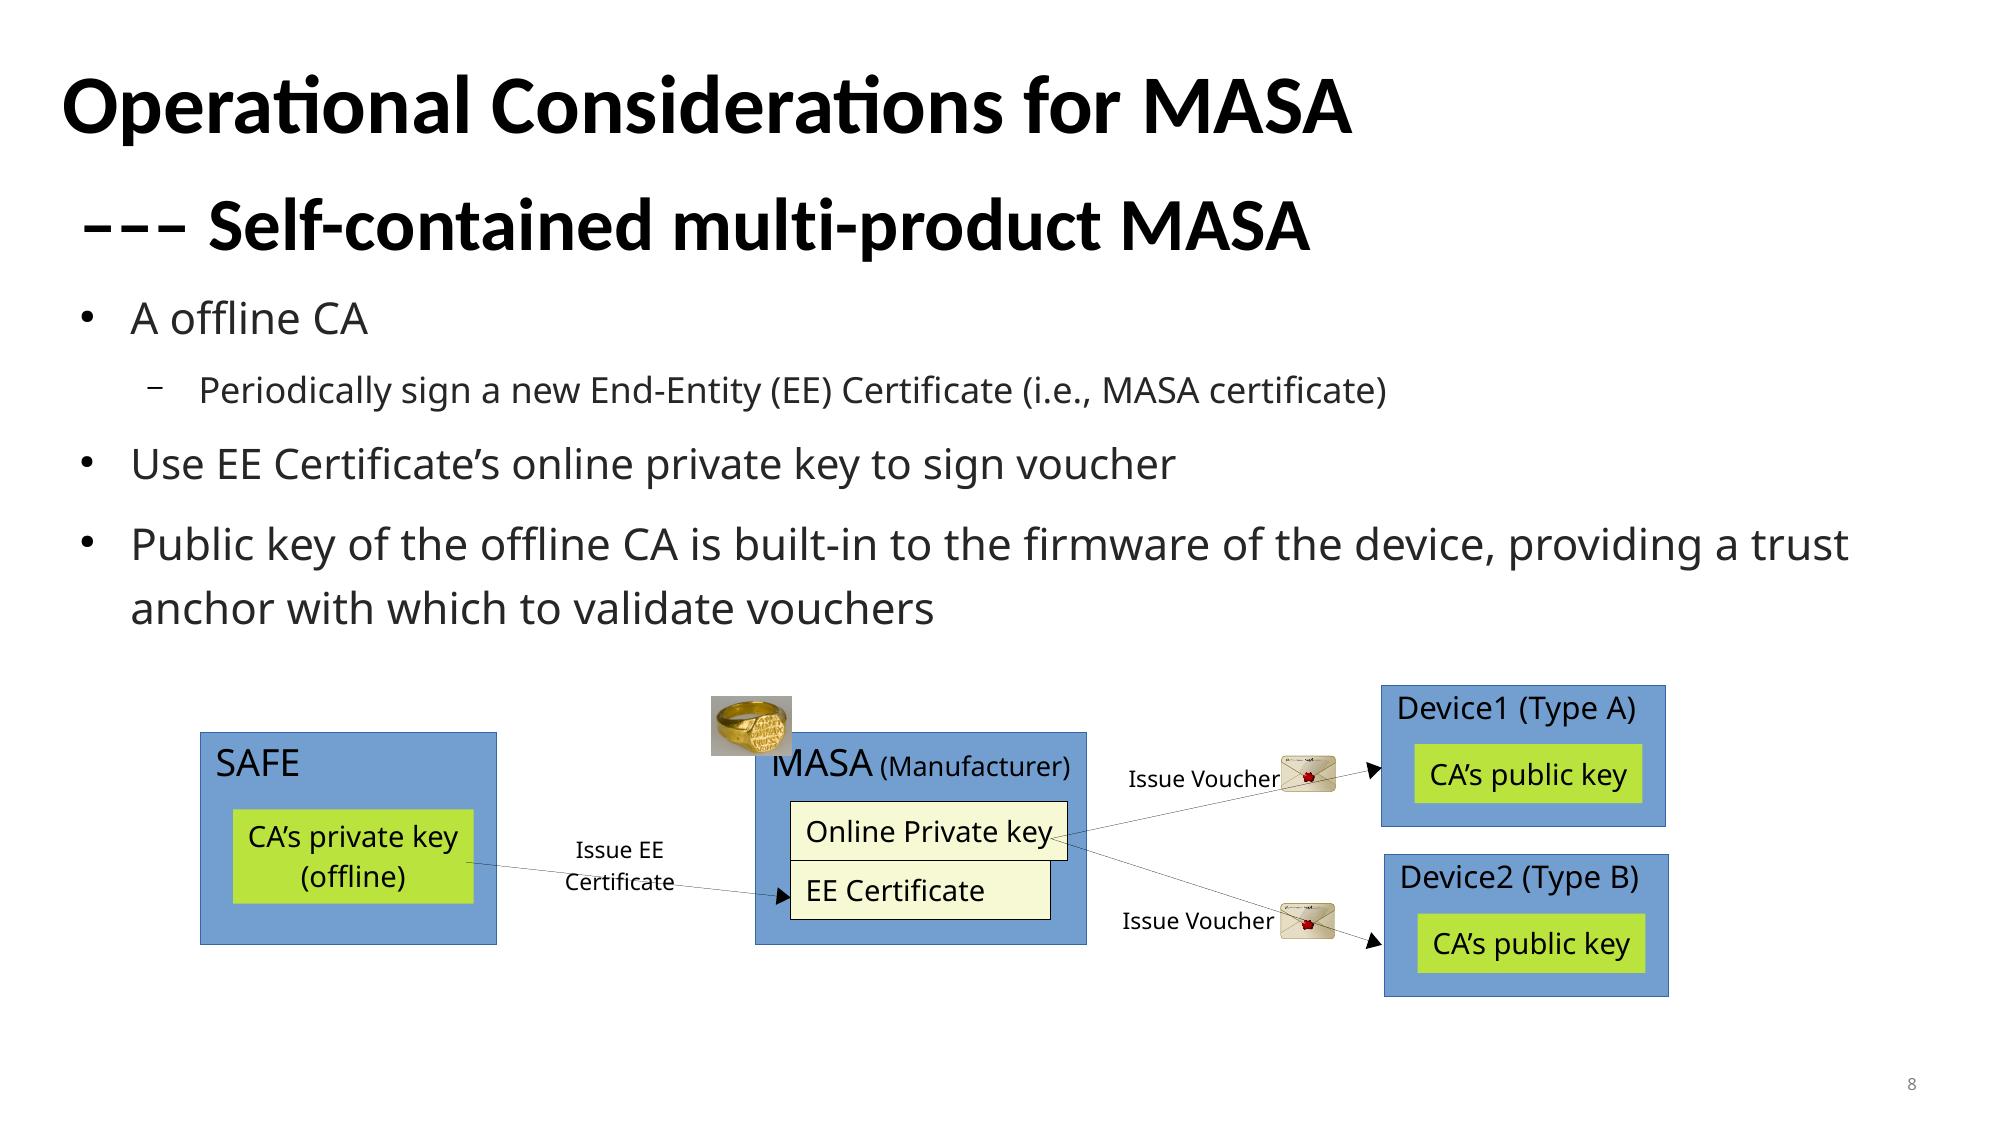

# Operational Considerations for MASA
 ––– Self-contained multi-product MASA
A offline CA
Periodically sign a new End-Entity (EE) Certificate (i.e., MASA certificate)
Use EE Certificate’s online private key to sign voucher
Public key of the offline CA is built-in to the firmware of the device, providing a trust anchor with which to validate vouchers
Device1 (Type A)
SAFE
MASA (Manufacturer)
CA’s public key
Issue Voucher
Online Private key
CA’s private key
(offline)
Issue EE Certificate
Device2 (Type B)
EE Certificate
Issue Voucher
CA’s public key